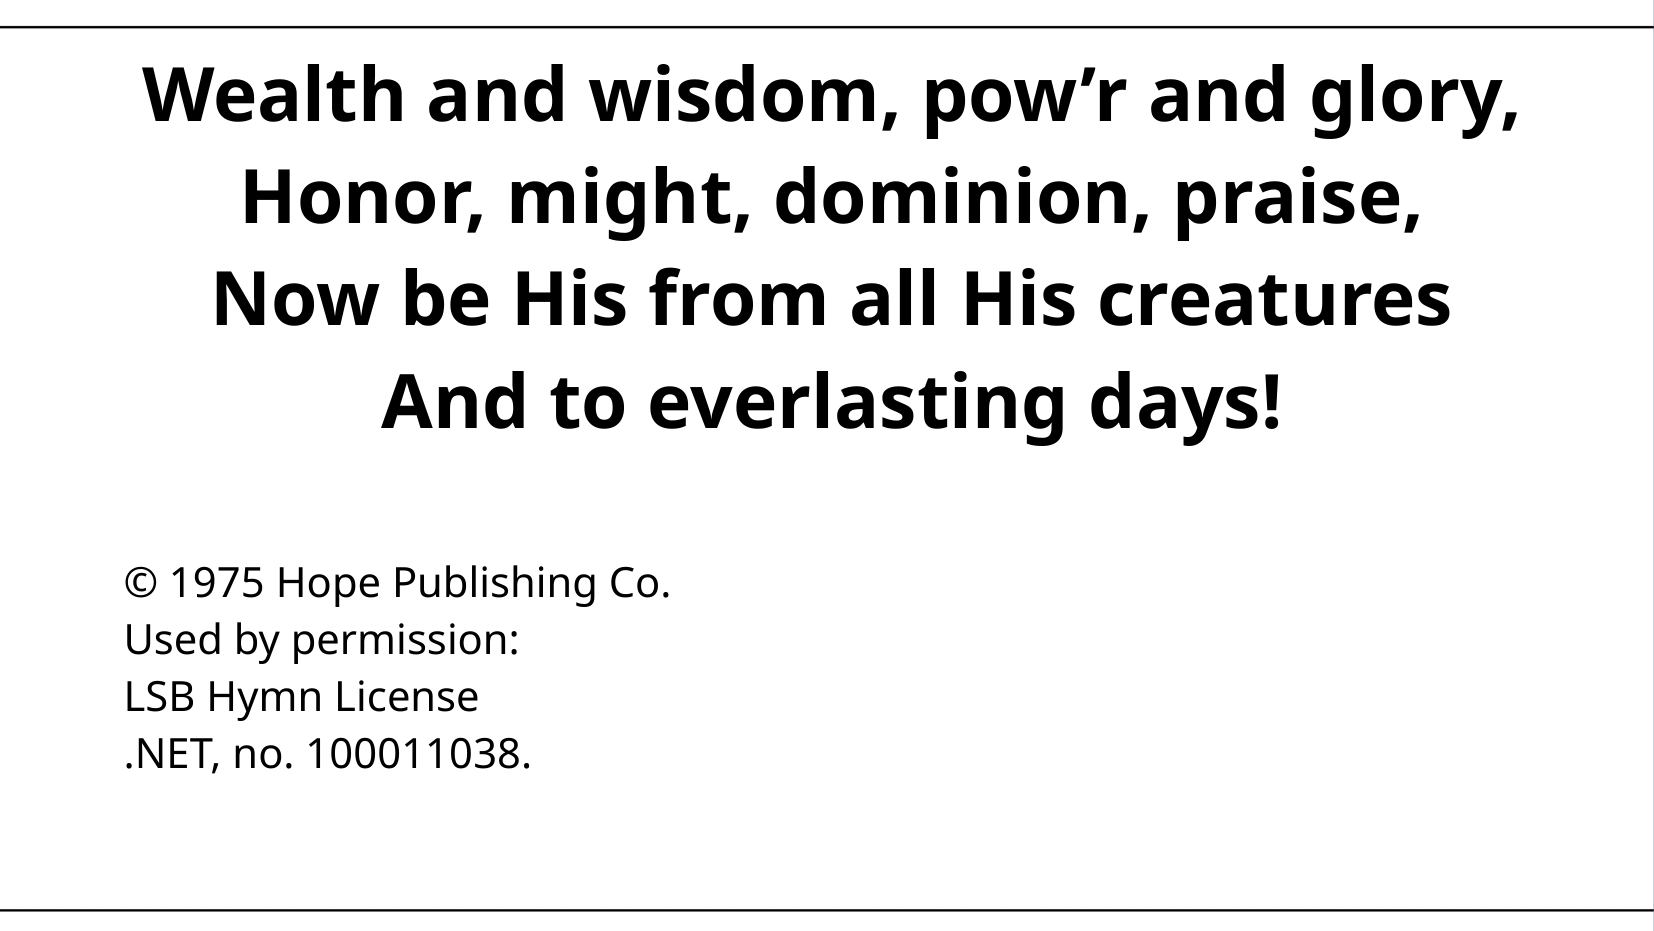

Wealth and wisdom, pow’r and glory,
Honor, might, dominion, praise,
Now be His from all His creatures
And to everlasting days!
© 1975 Hope Publishing Co.
Used by permission:
LSB Hymn License
.NET, no. 100011038.